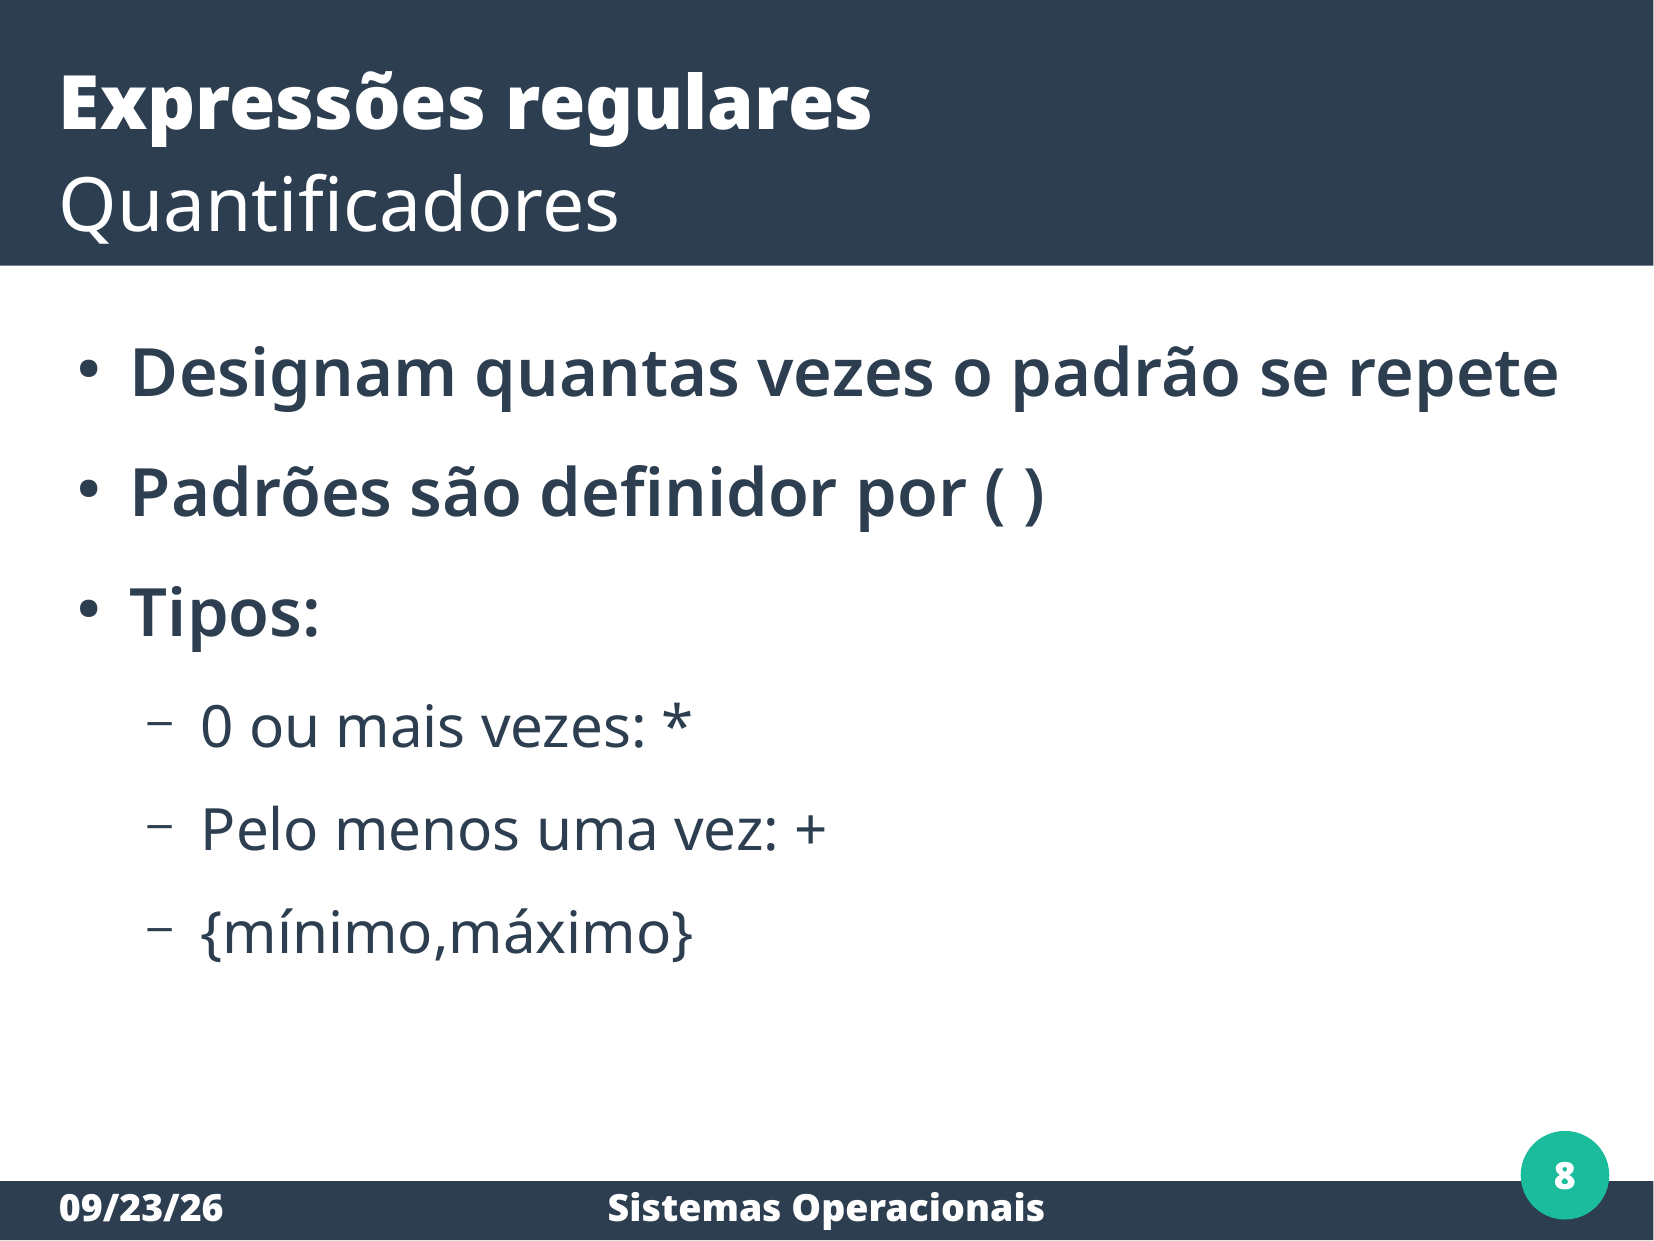

# Expressões regulares Quantificadores
Designam quantas vezes o padrão se repete
Padrões são definidor por ( )
Tipos:
0 ou mais vezes: *
Pelo menos uma vez: +
{mínimo,máximo}
8
Sistemas Operacionais